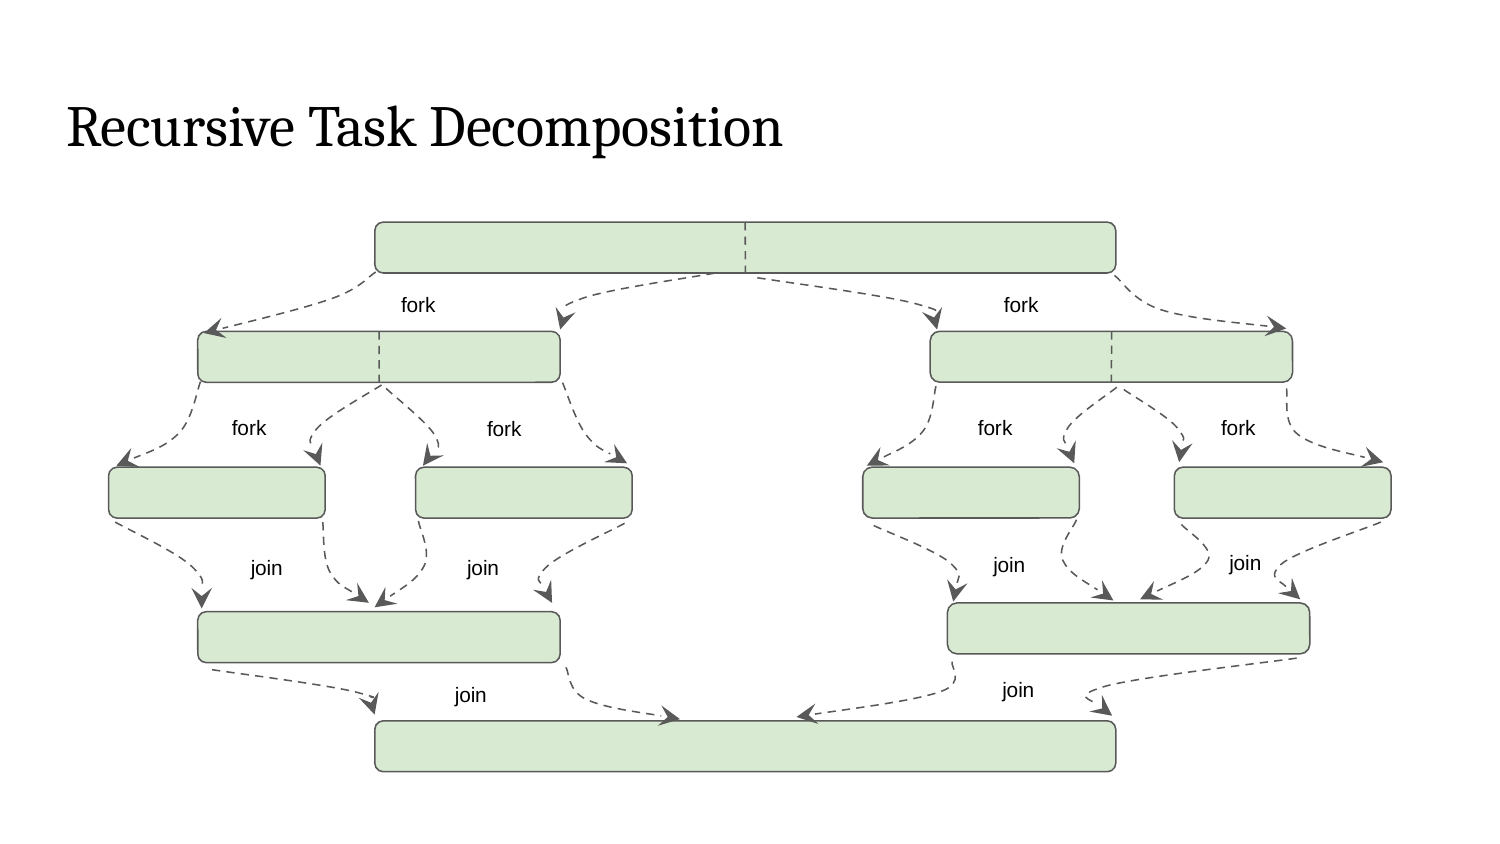

# Recursive Task Decomposition
fork
fork
fork
fork
fork
fork
join
join
join
join
join
join